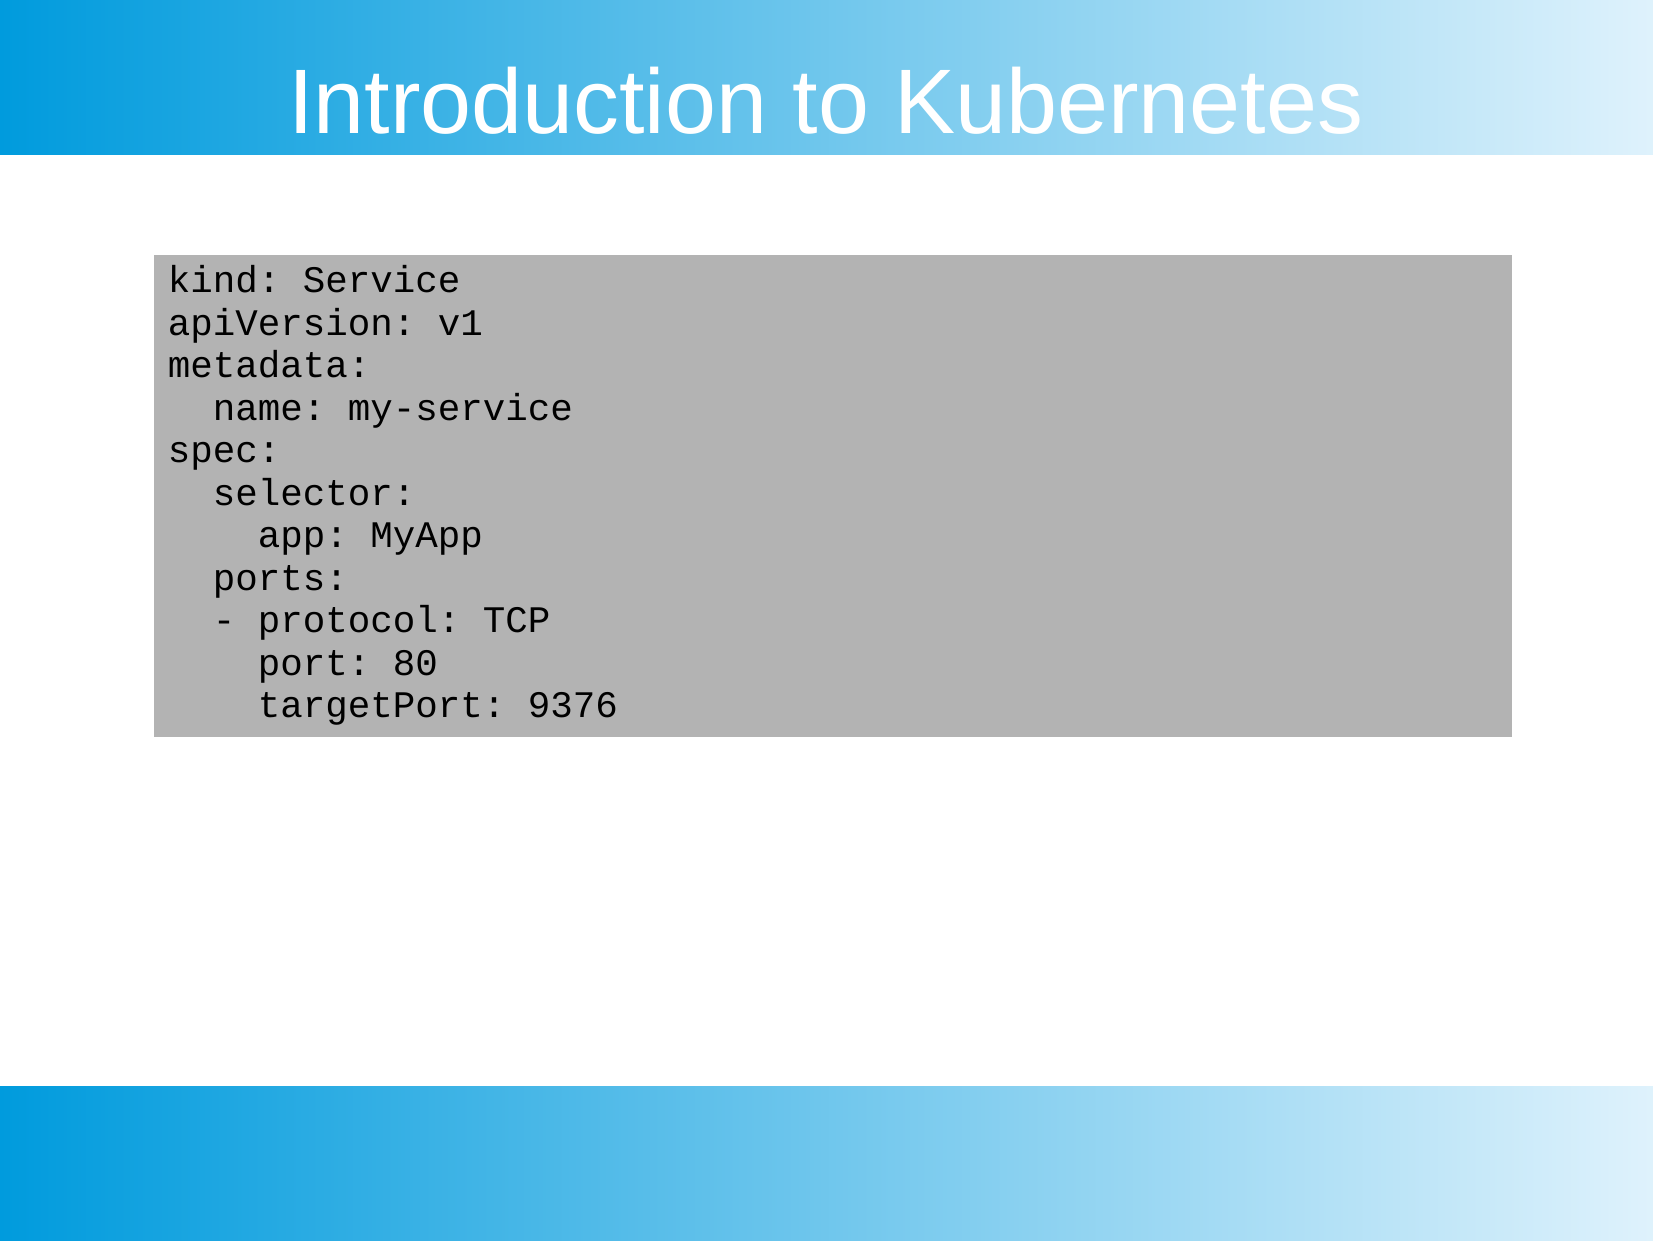

# Introduction to Kubernetes
| kind: Service apiVersion: v1 metadata: name: my-service spec: selector: app: MyApp ports: - protocol: TCP port: 80 targetPort: 9376 |
| --- |